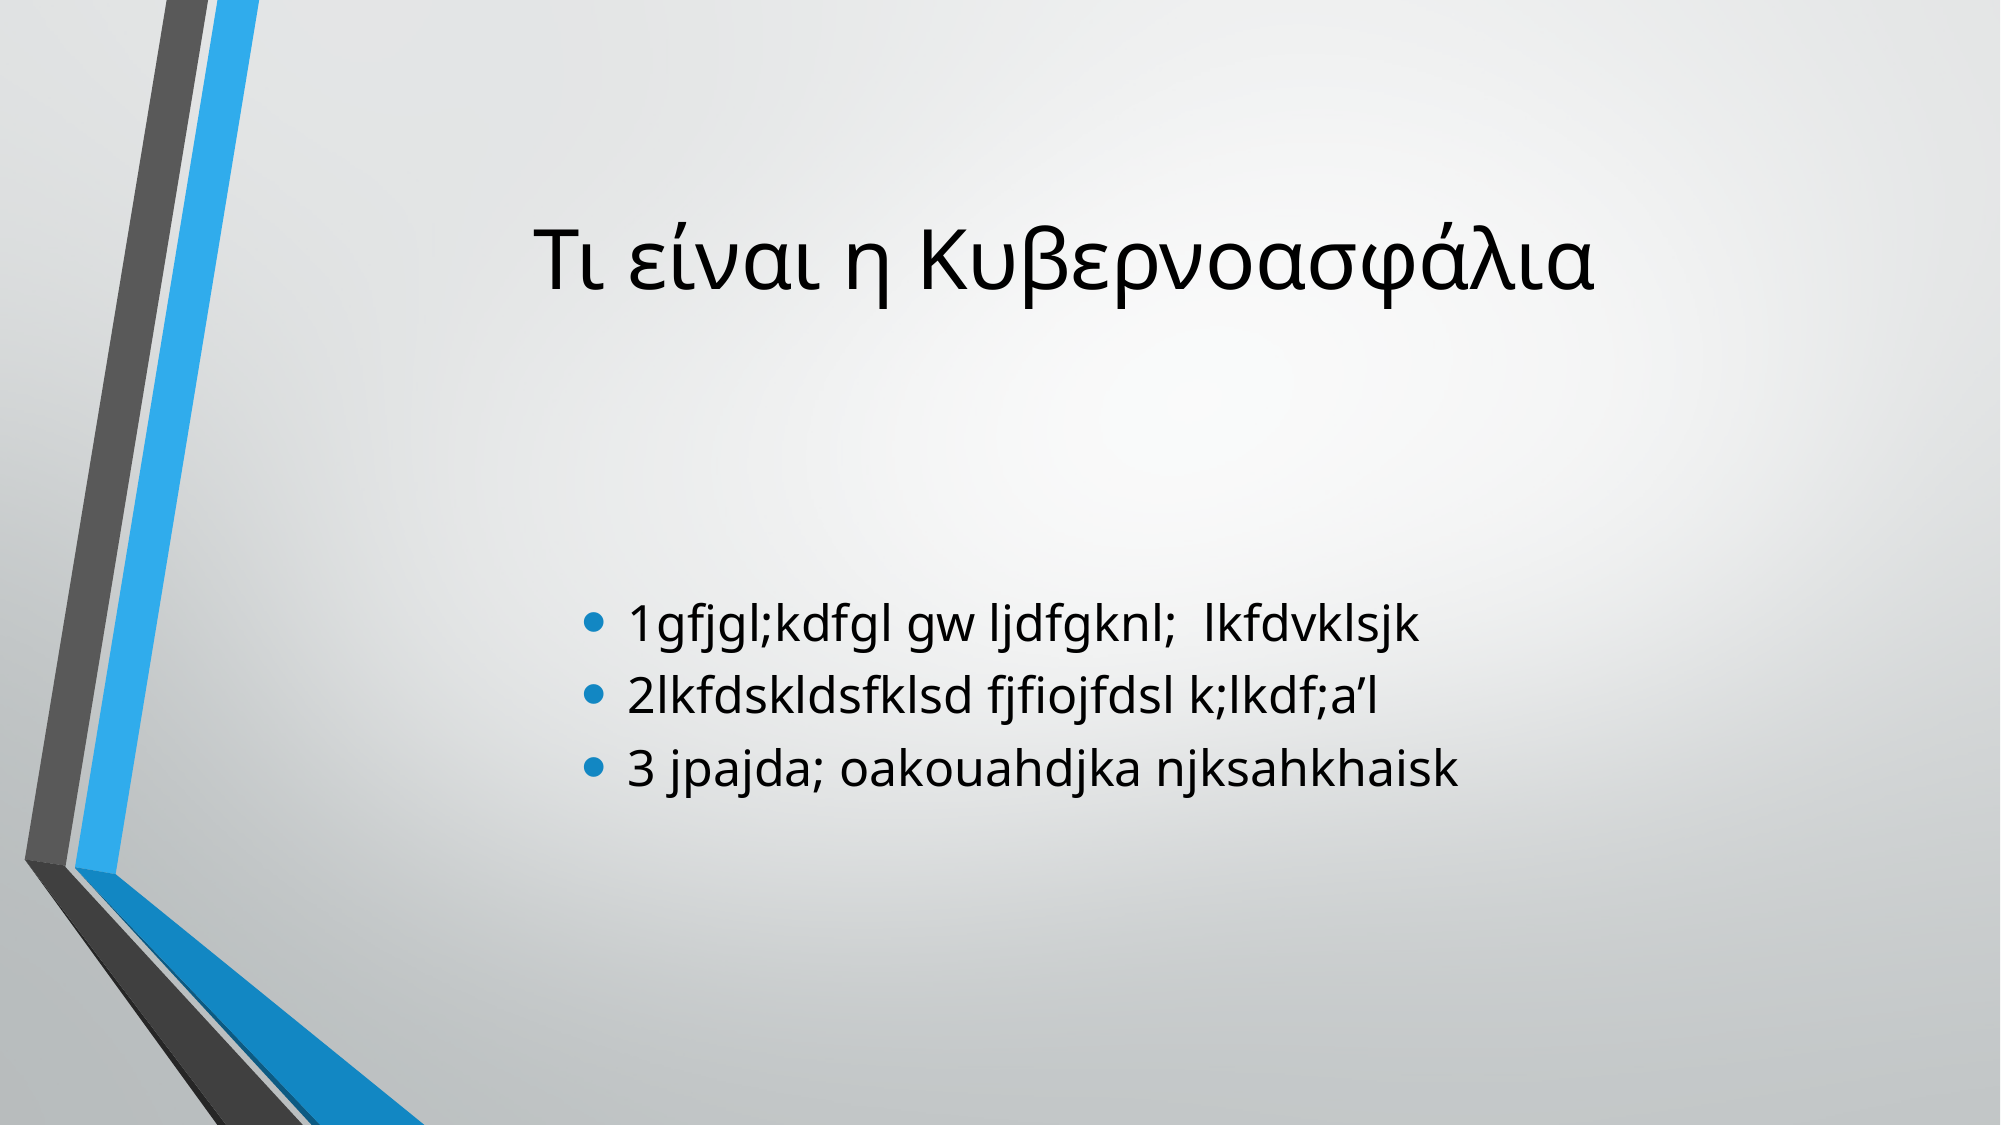

# Τι είναι η Κυβερνοασφάλια
1gfjgl;kdfgl gw ljdfgknl; lkfdvklsjk
2lkfdskldsfklsd fjfiojfdsl k;lkdf;a’l
3 jpajda; oakouahdjka njksahkhaisk